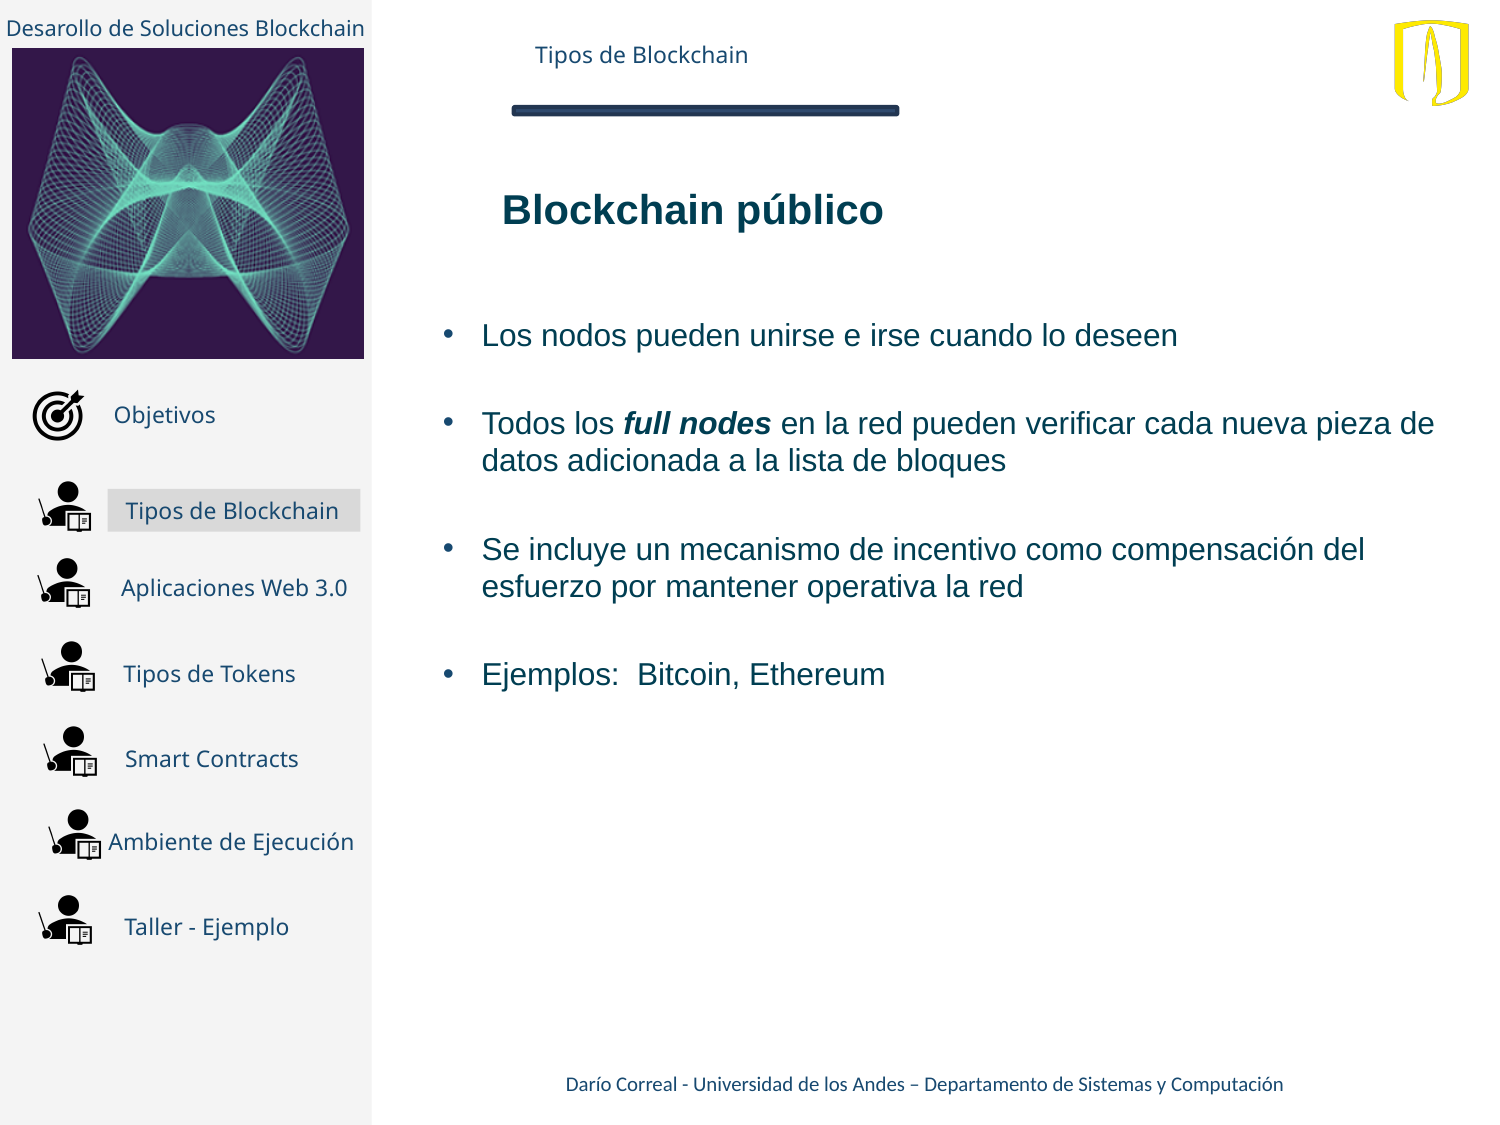

Tipos de Blockchain
# Blockchain público
Los nodos pueden unirse e irse cuando lo deseen
Todos los full nodes en la red pueden verificar cada nueva pieza de datos adicionada a la lista de bloques
Se incluye un mecanismo de incentivo como compensación del esfuerzo por mantener operativa la red
Ejemplos: Bitcoin, Ethereum
Objetivos
Tipos de Blockchain
Aplicaciones Web 3.0
Tipos de Tokens
Smart Contracts
 Ambiente de Ejecución
Taller - Ejemplo
Darío Correal - Universidad de los Andes – Departamento de Sistemas y Computación